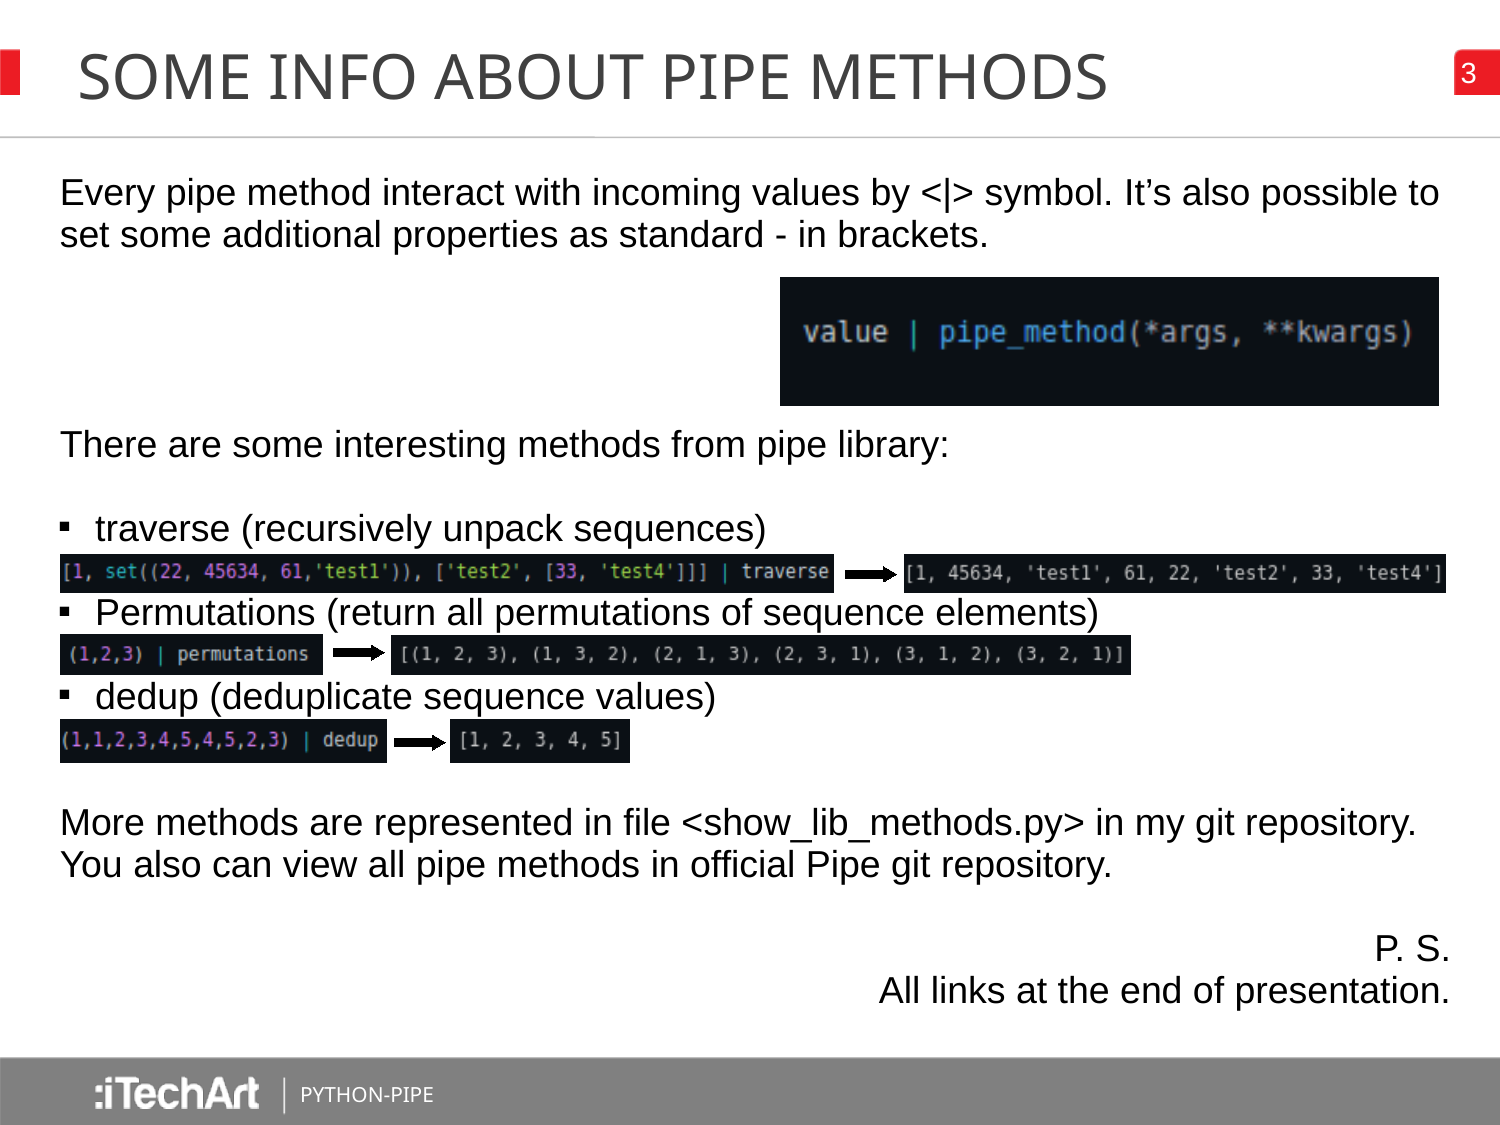

# Some info about pipe methods
3
8
Every pipe method interact with incoming values by <|> symbol. It’s also possible to
set some additional properties as standard - in brackets.
There are some interesting methods from pipe library:
traverse (recursively unpack sequences)
Permutations (return all permutations of sequence elements)
dedup (deduplicate sequence values)
More methods are represented in file <show_lib_methods.py> in my git repository.
You also can view all pipe methods in official Pipe git repository.
P. S.
All links at the end of presentation.
Python-pipe